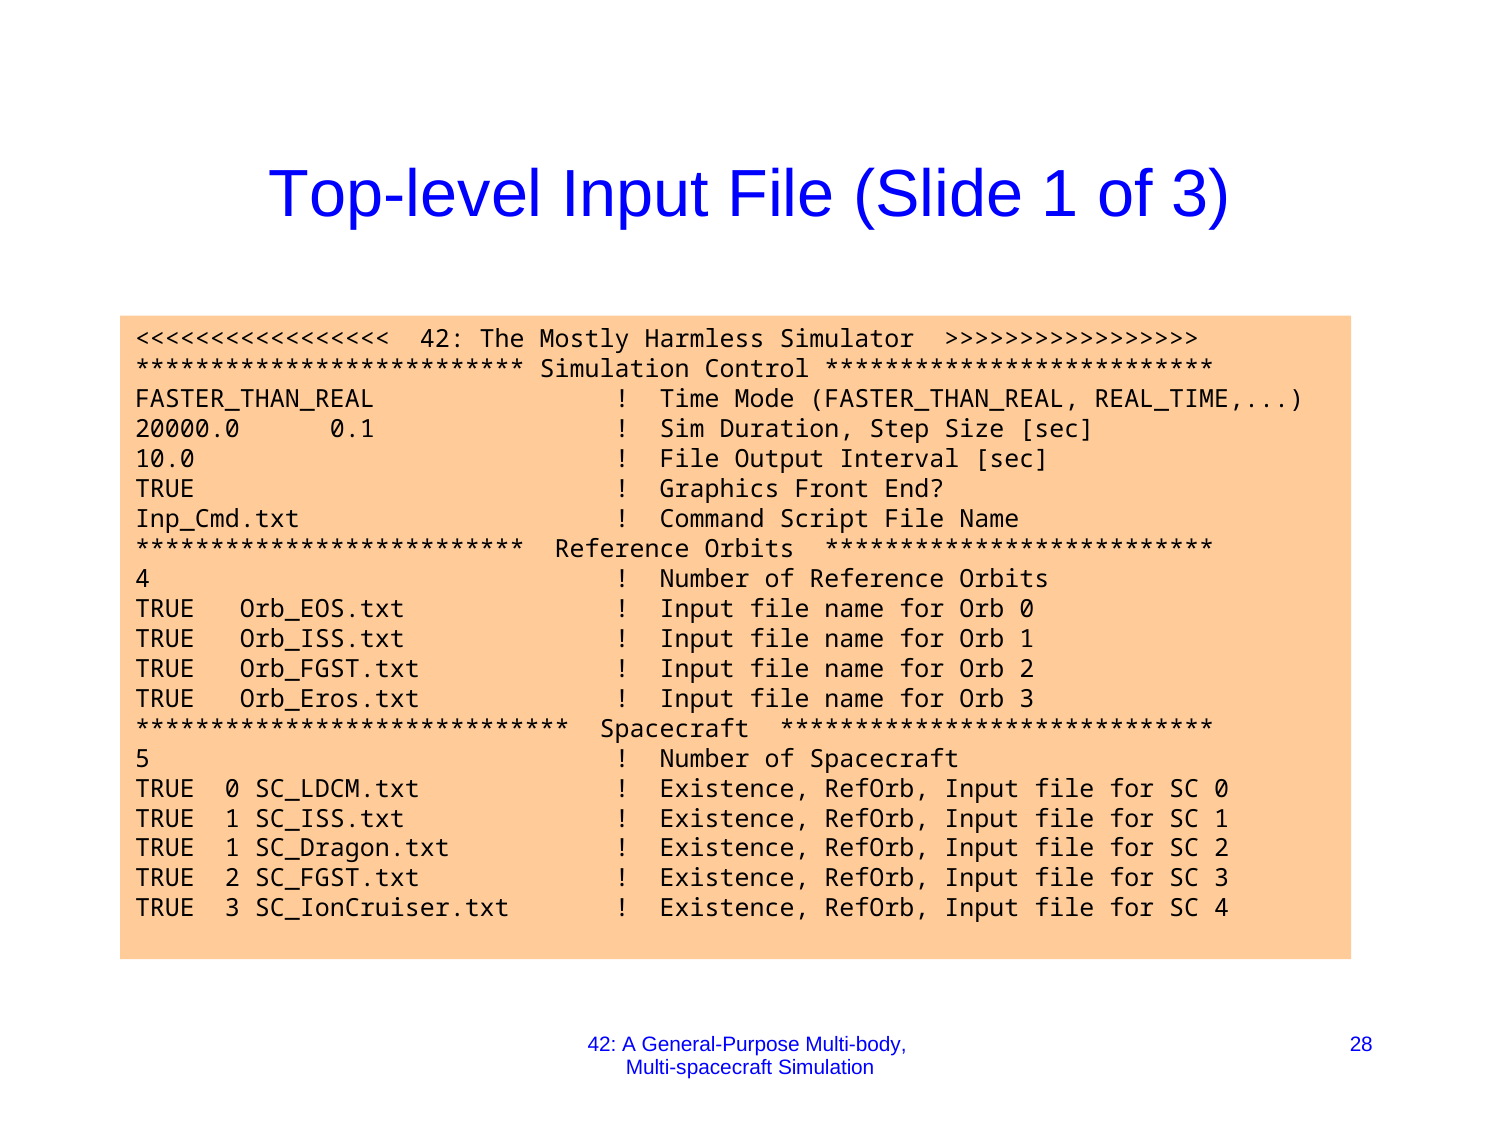

# Top-level Input File (Slide 1 of 3)
<<<<<<<<<<<<<<<<< 42: The Mostly Harmless Simulator >>>>>>>>>>>>>>>>>
************************** Simulation Control **************************
FASTER_THAN_REAL ! Time Mode (FASTER_THAN_REAL, REAL_TIME,...)
20000.0 0.1 ! Sim Duration, Step Size [sec]
10.0 ! File Output Interval [sec]
TRUE ! Graphics Front End?
Inp_Cmd.txt ! Command Script File Name
************************** Reference Orbits **************************
4 ! Number of Reference Orbits
TRUE Orb_EOS.txt ! Input file name for Orb 0
TRUE Orb_ISS.txt ! Input file name for Orb 1
TRUE Orb_FGST.txt ! Input file name for Orb 2
TRUE Orb_Eros.txt ! Input file name for Orb 3
***************************** Spacecraft *****************************
5 ! Number of Spacecraft
TRUE 0 SC_LDCM.txt ! Existence, RefOrb, Input file for SC 0
TRUE 1 SC_ISS.txt ! Existence, RefOrb, Input file for SC 1
TRUE 1 SC_Dragon.txt ! Existence, RefOrb, Input file for SC 2
TRUE 2 SC_FGST.txt ! Existence, RefOrb, Input file for SC 3
TRUE 3 SC_IonCruiser.txt ! Existence, RefOrb, Input file for SC 4
42: The Mostly Harmless Simulation
28